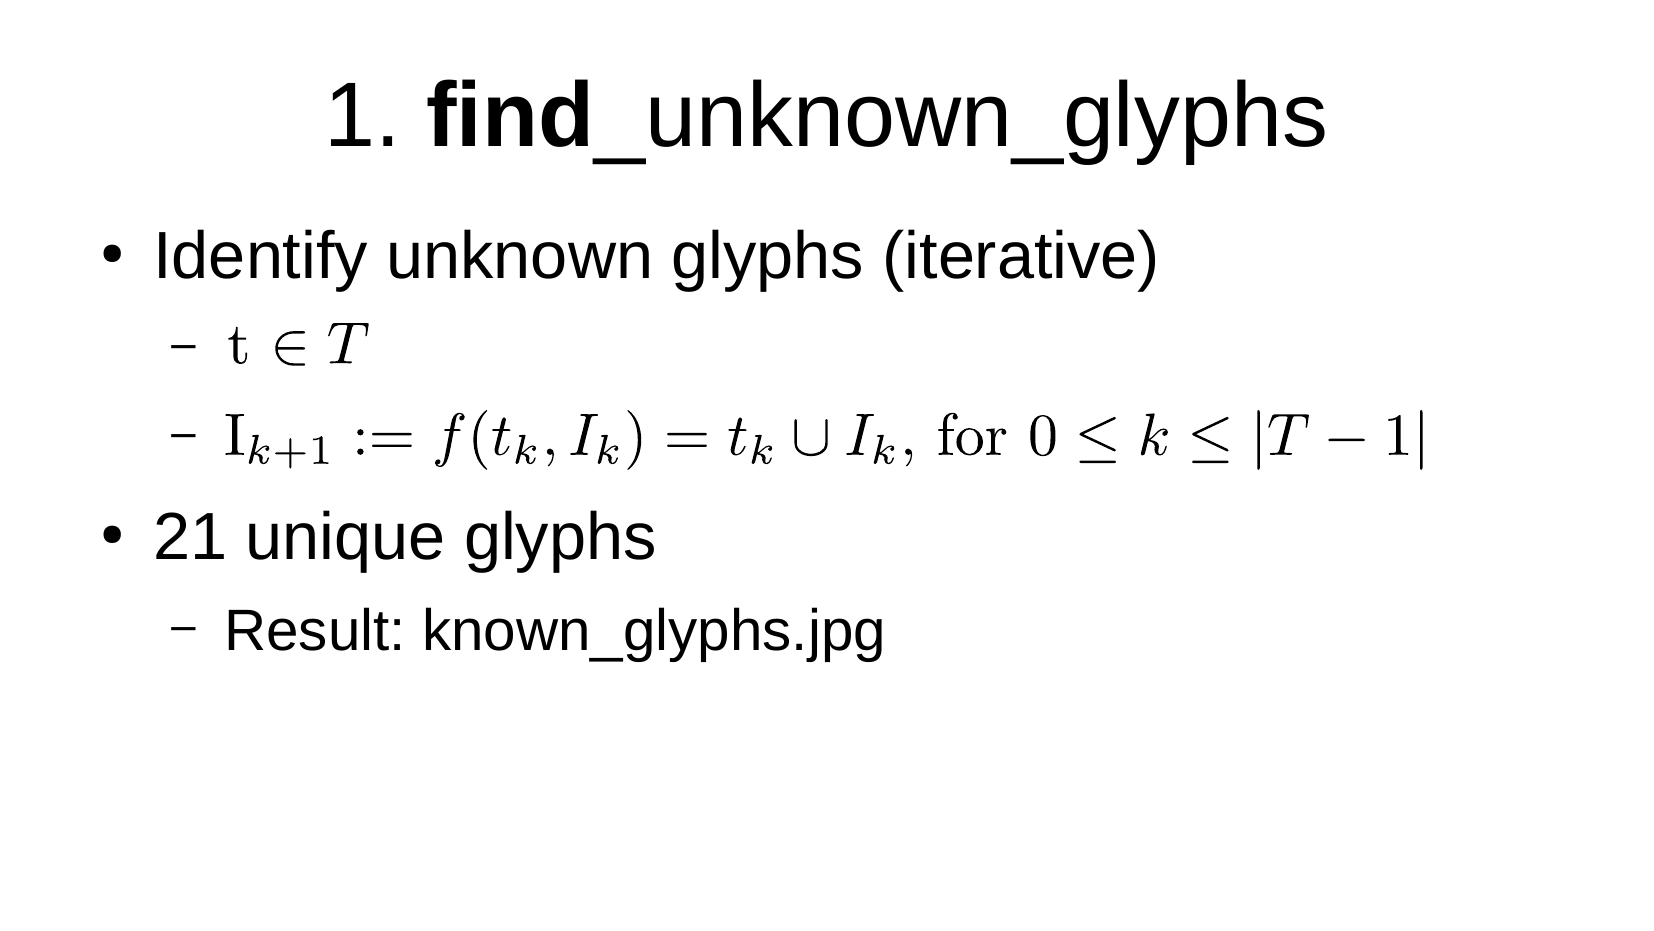

# 1. find_unknown_glyphs
Identify unknown glyphs (iterative)
21 unique glyphs
Result: known_glyphs.jpg